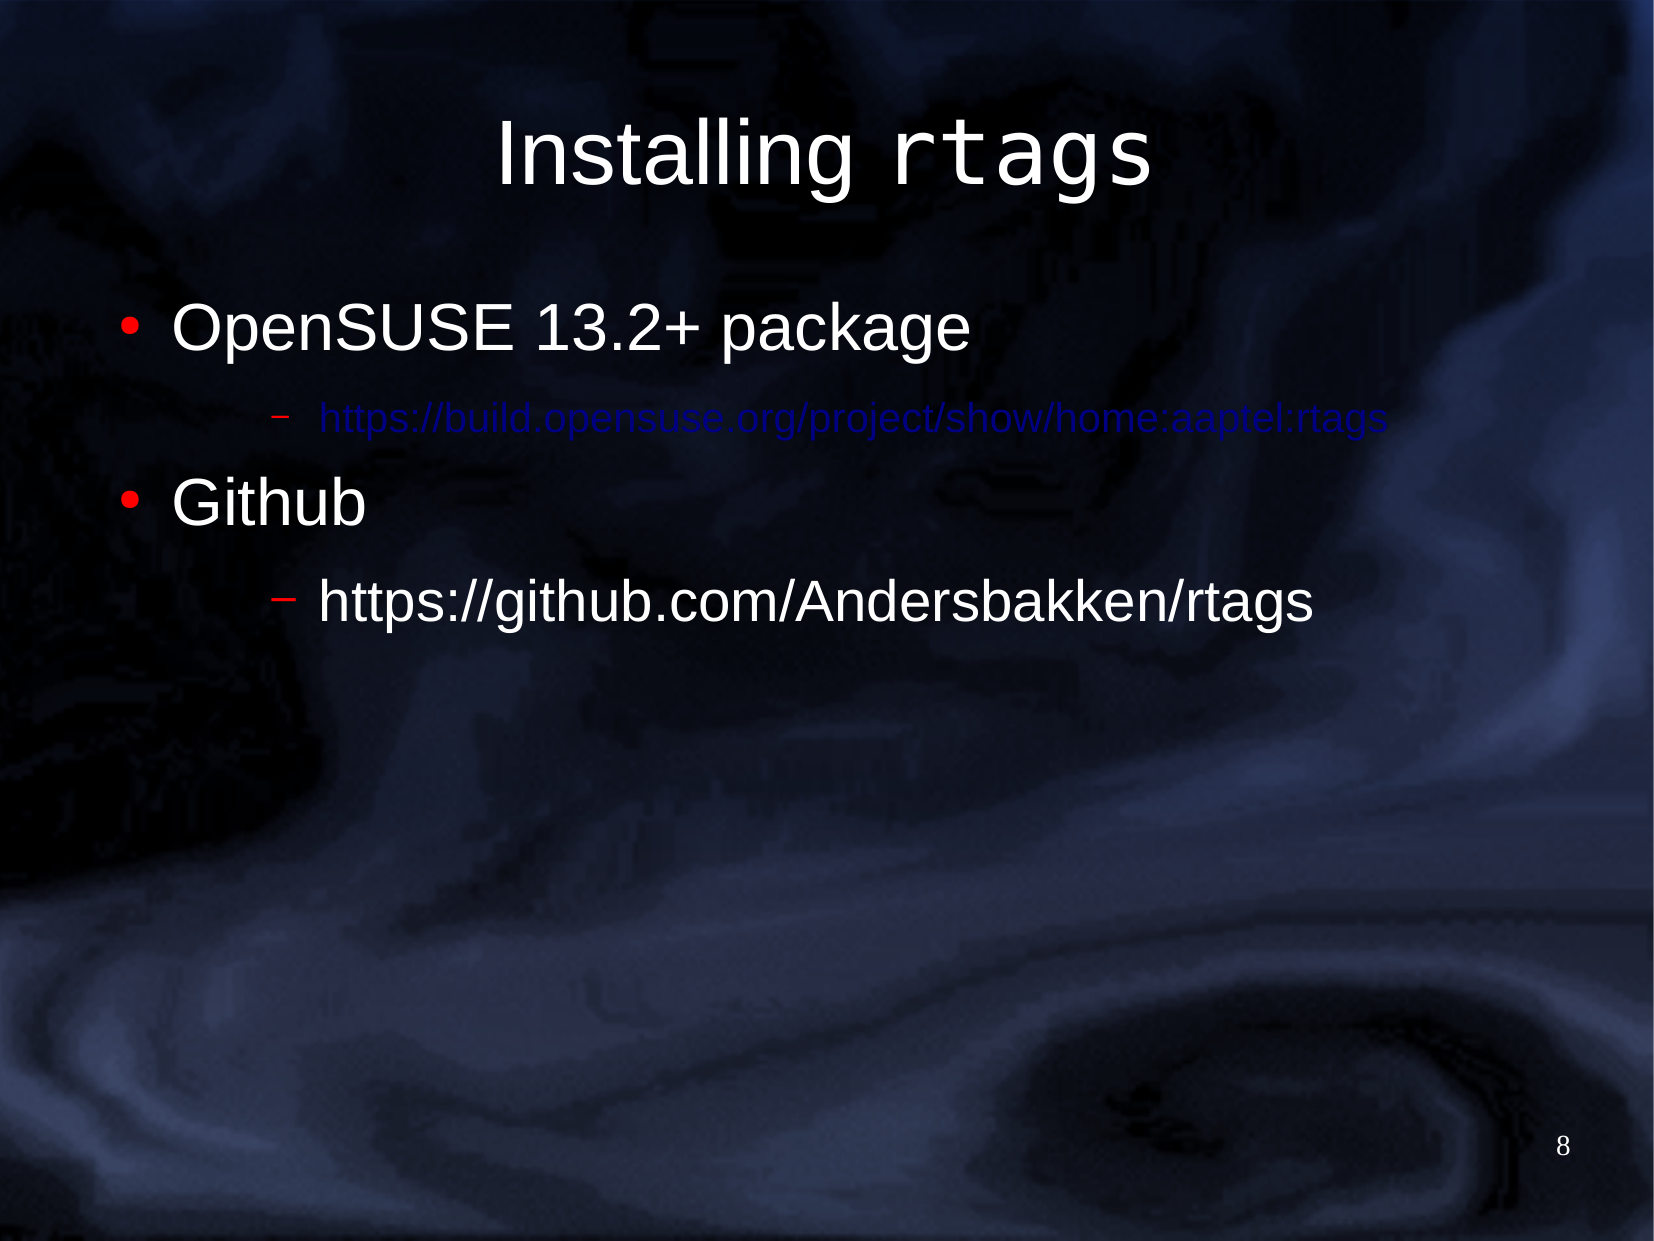

# Installing rtags
OpenSUSE 13.2+ package
https://build.opensuse.org/project/show/home:aaptel:rtags
Github
https://github.com/Andersbakken/rtags
8